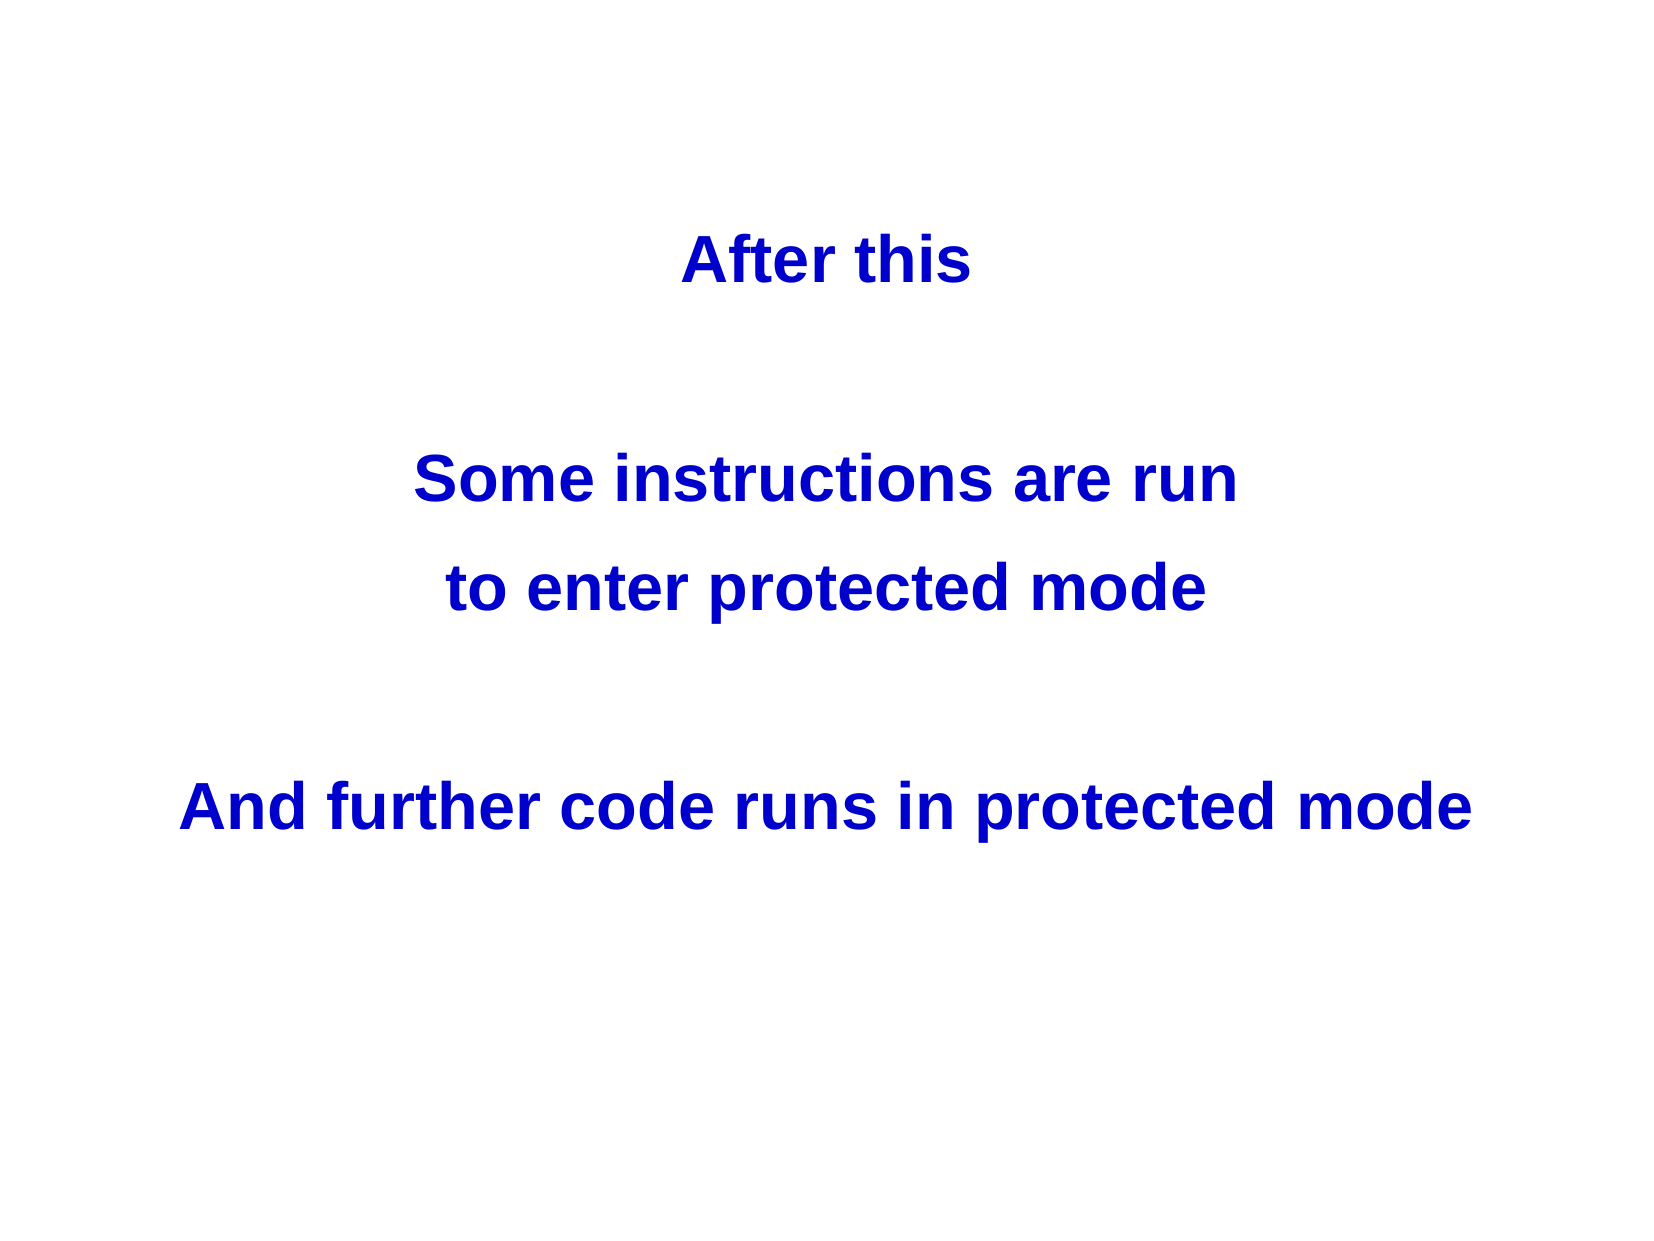

# After this
Some instructions are run
to enter protected mode
And further code runs in protected mode